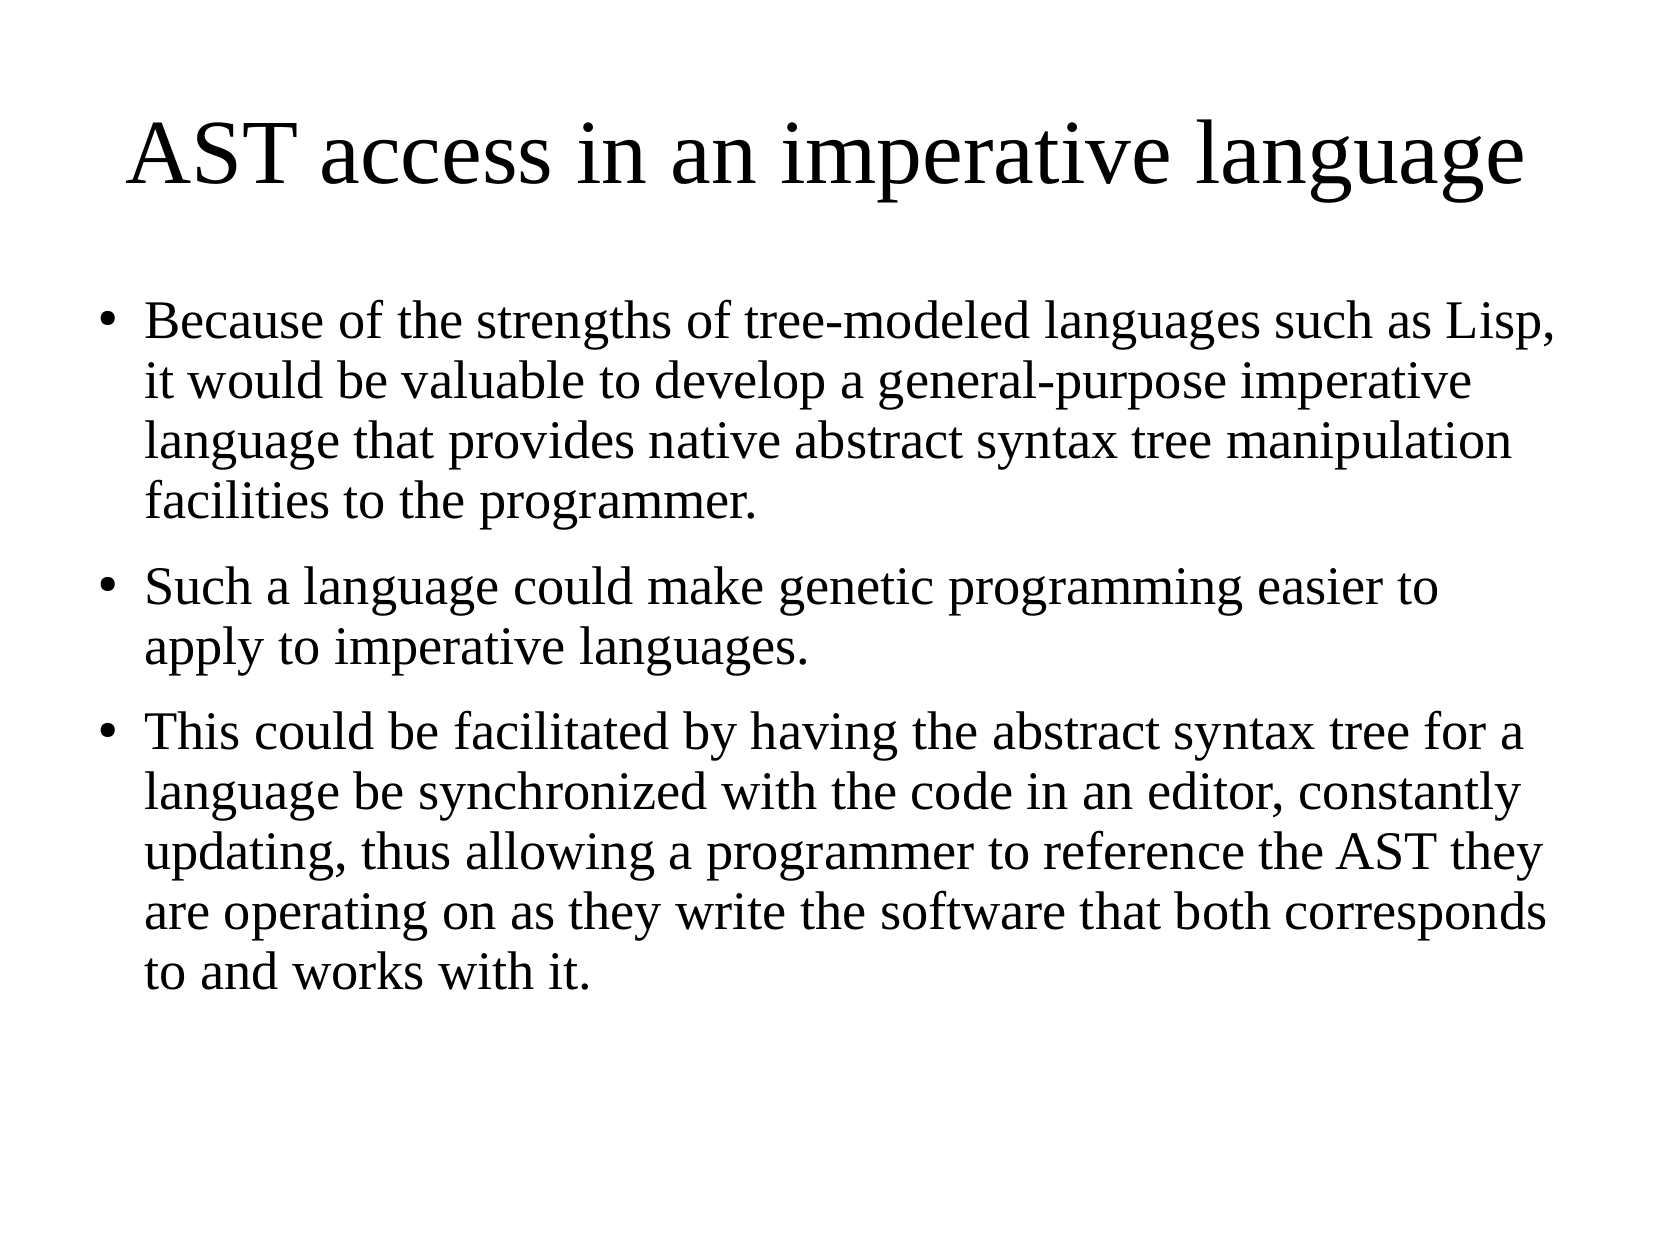

# AST access in an imperative language
Because of the strengths of tree-modeled languages such as Lisp, it would be valuable to develop a general-purpose imperative language that provides native abstract syntax tree manipulation facilities to the programmer.
Such a language could make genetic programming easier to apply to imperative languages.
This could be facilitated by having the abstract syntax tree for a language be synchronized with the code in an editor, constantly updating, thus allowing a programmer to reference the AST they are operating on as they write the software that both corresponds to and works with it.